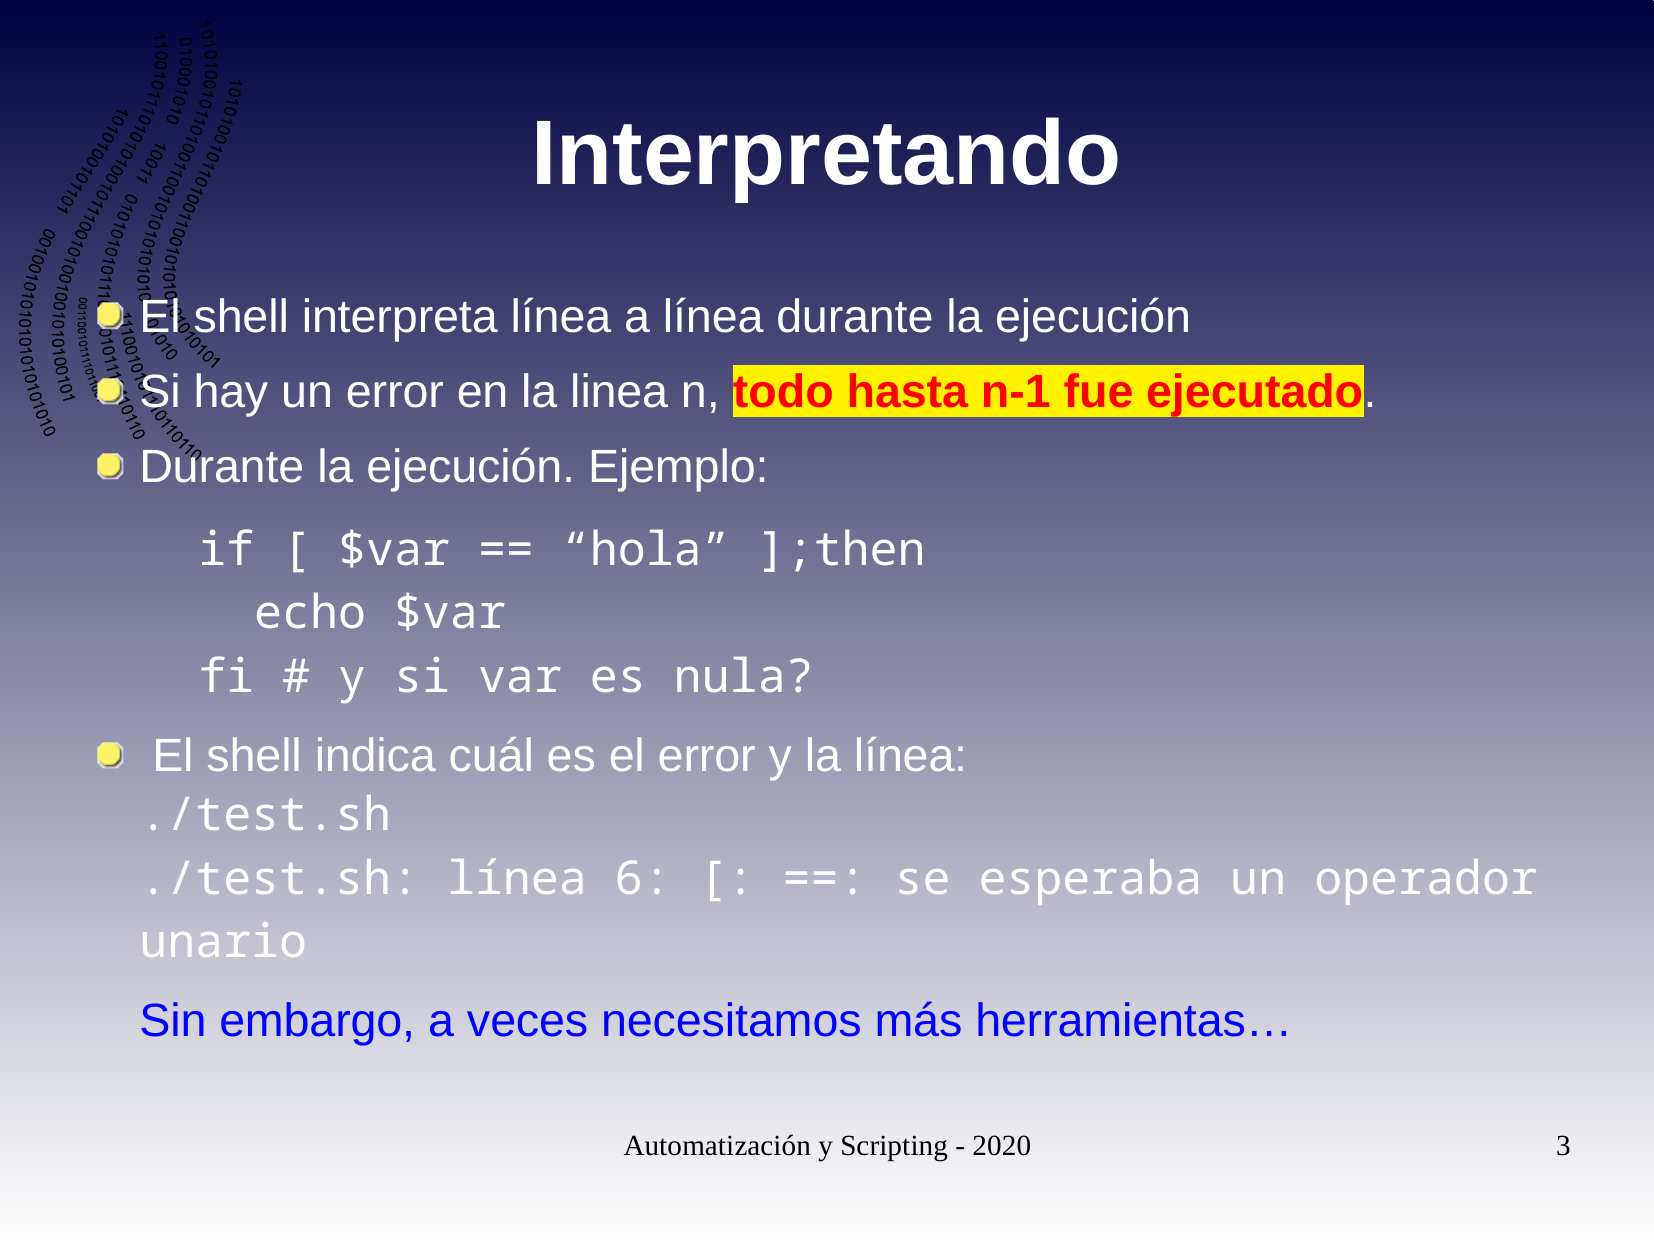

# Interpretando
El shell interpreta línea a línea durante la ejecución
Si hay un error en la linea n, todo hasta n-1 fue ejecutado.
Durante la ejecución. Ejemplo:
	if [ $var == “hola” ];then
	 echo $var
	fi # y si var es nula?
 El shell indica cuál es el error y la línea:
./test.sh
./test.sh: línea 6: [: ==: se esperaba un operador unario
Sin embargo, a veces necesitamos más herramientas…
Automatización y Scripting - 2020
3